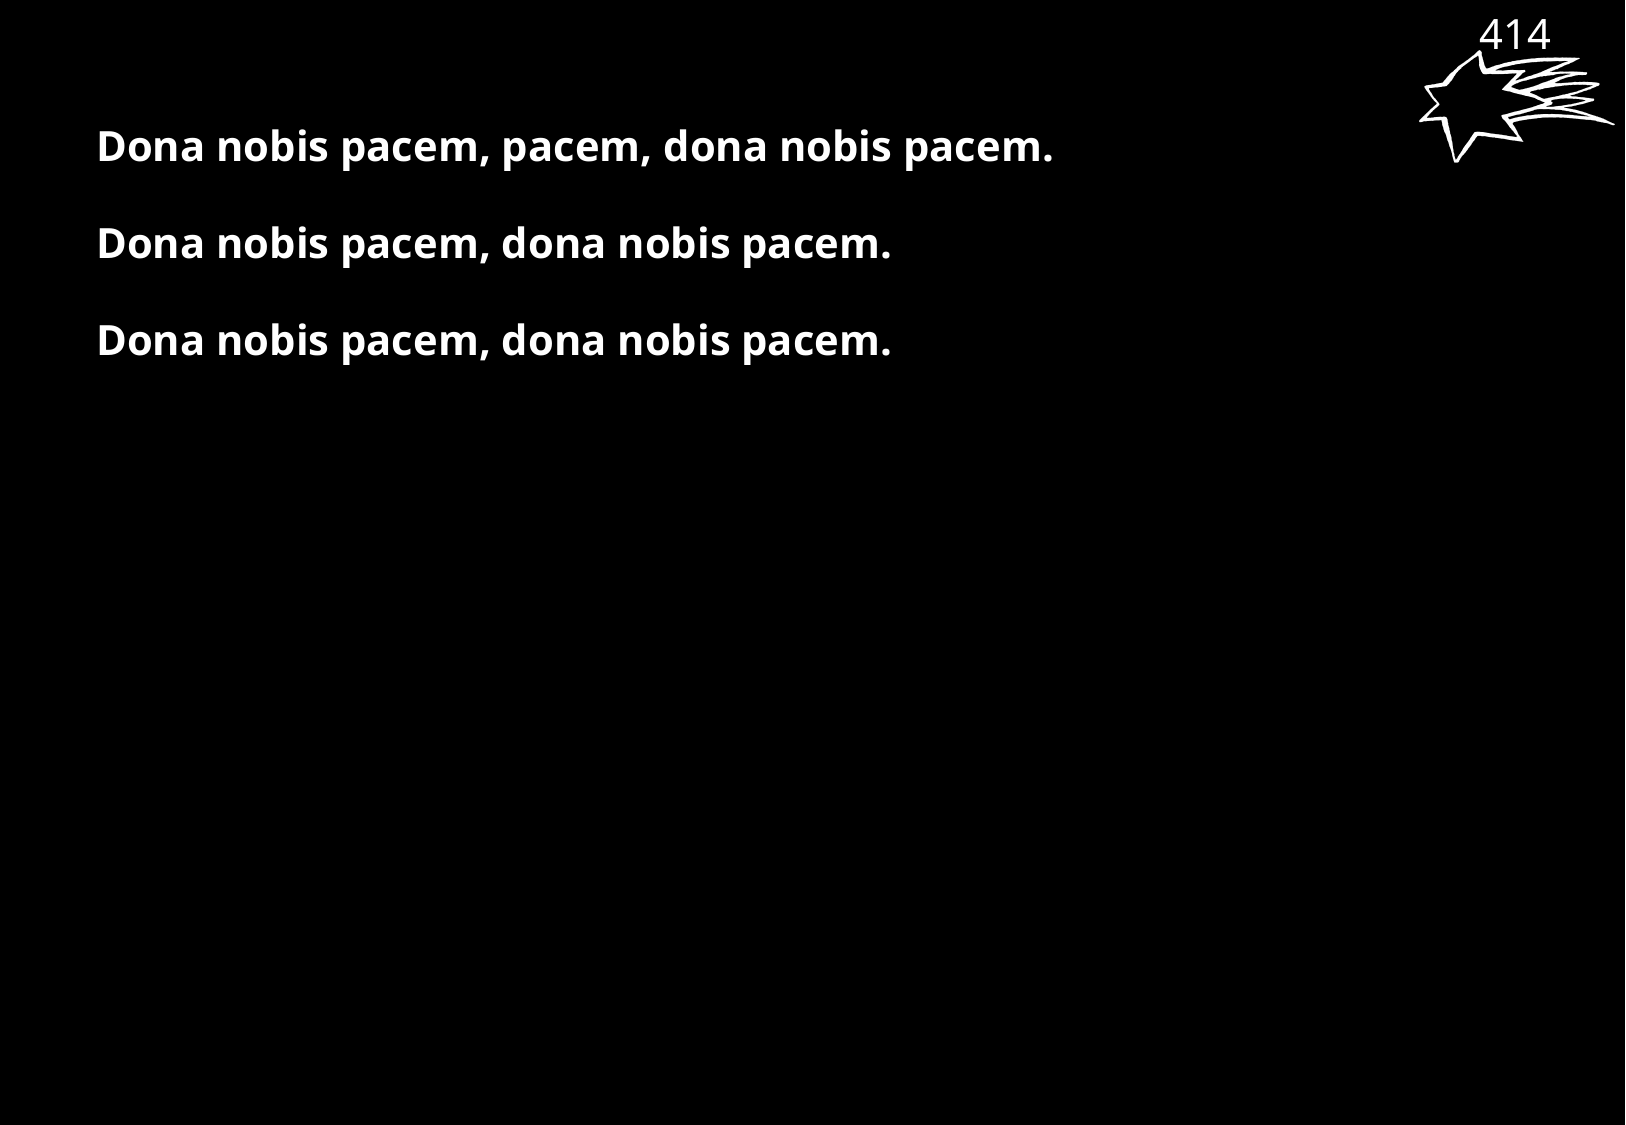

414
# Dona nobis pacem, pacem, dona nobis pacem.
Dona nobis pacem, dona nobis pacem.
Dona nobis pacem, dona nobis pacem.